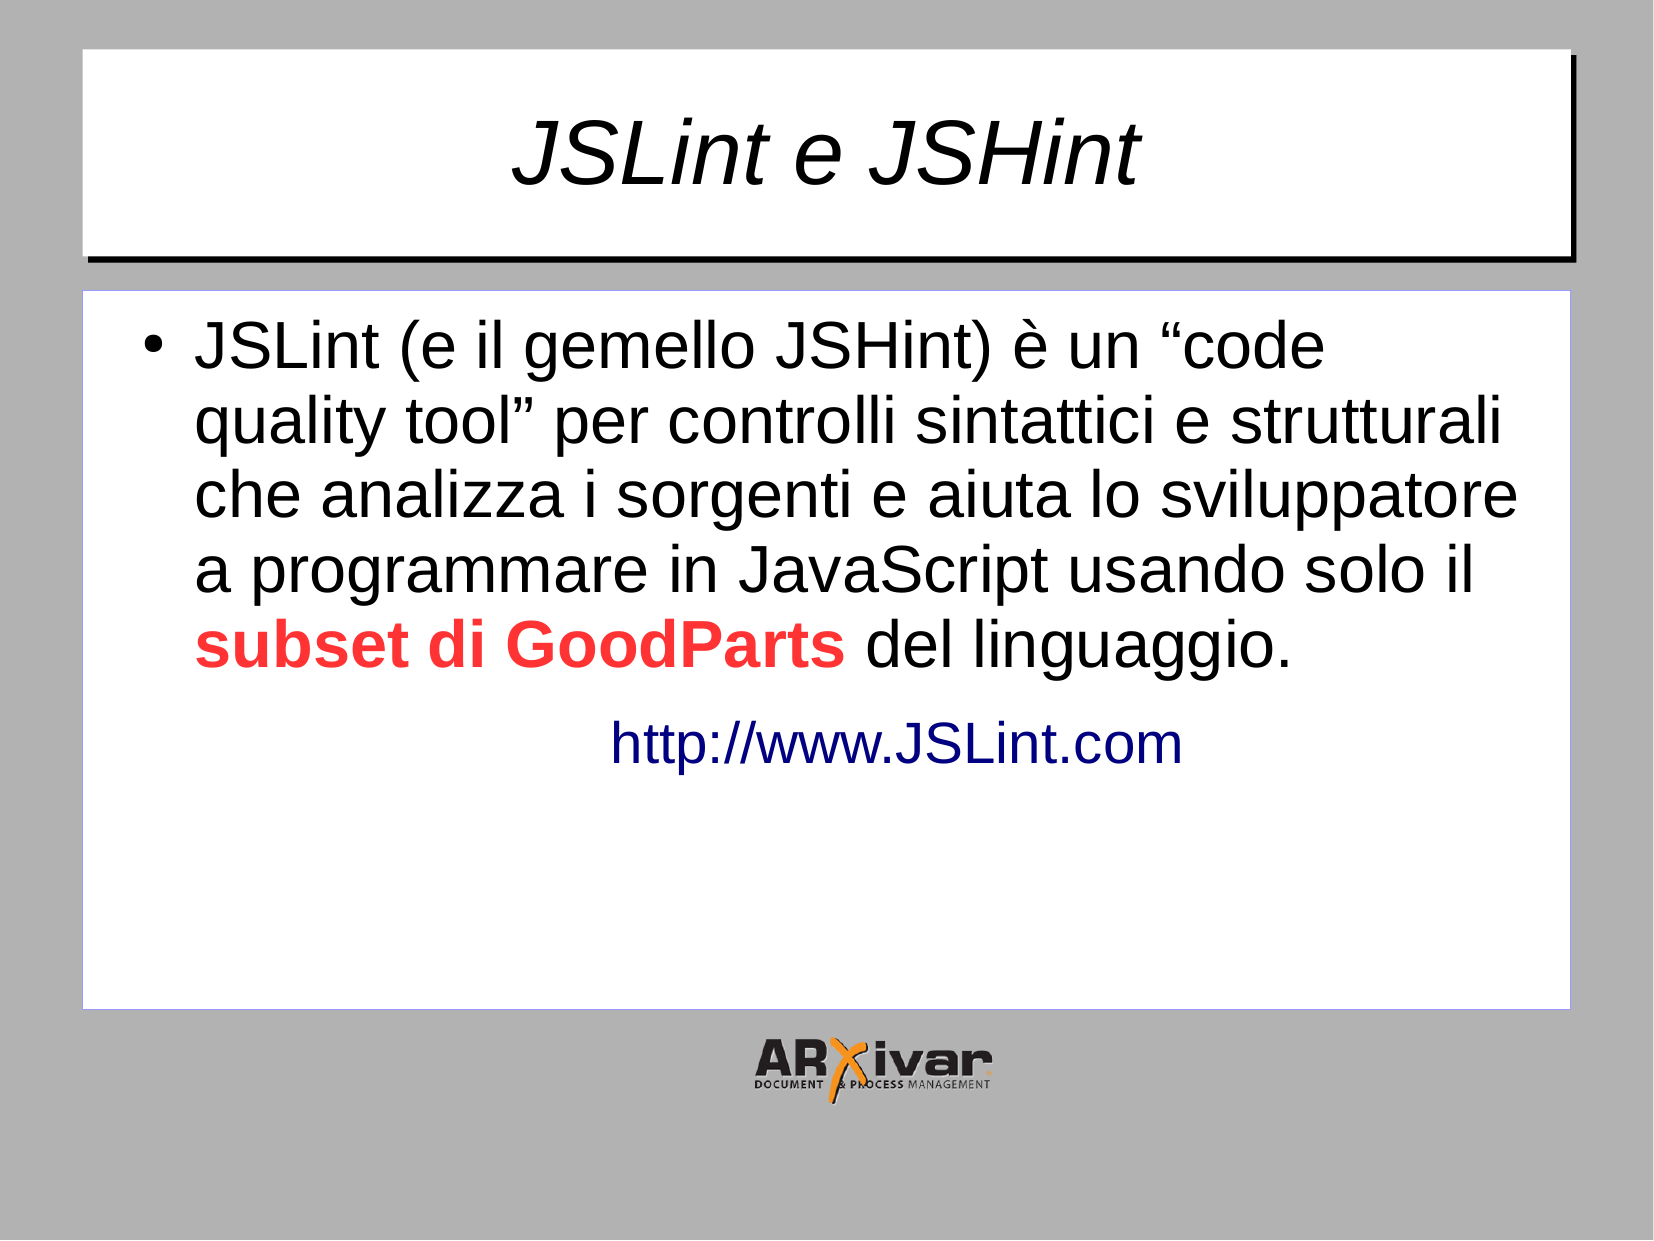

# JSLint e JSHint
JSLint (e il gemello JSHint) è un “code quality tool” per controlli sintattici e strutturali che analizza i sorgenti e aiuta lo sviluppatore a programmare in JavaScript usando solo il subset di GoodParts del linguaggio.
http://www.JSLint.com